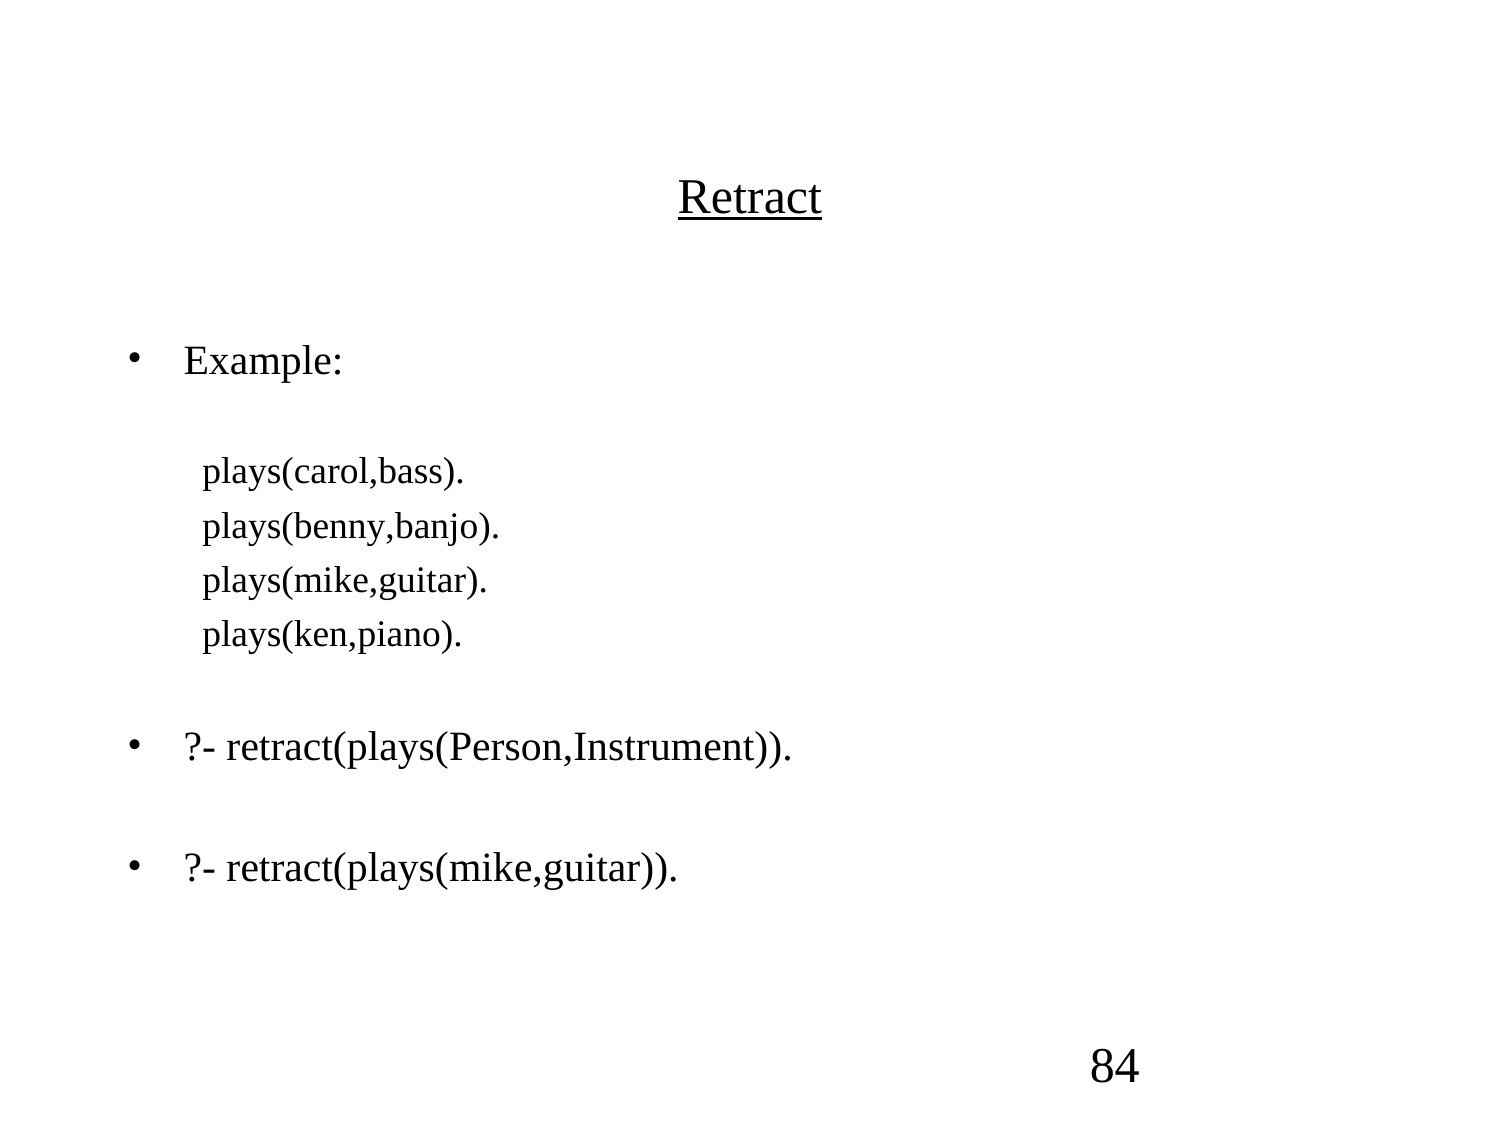

# Retract
Example:
plays(carol,bass).
plays(benny,banjo).
plays(mike,guitar).
plays(ken,piano).
?- retract(plays(Person,Instrument)).
?- retract(plays(mike,guitar)).
84